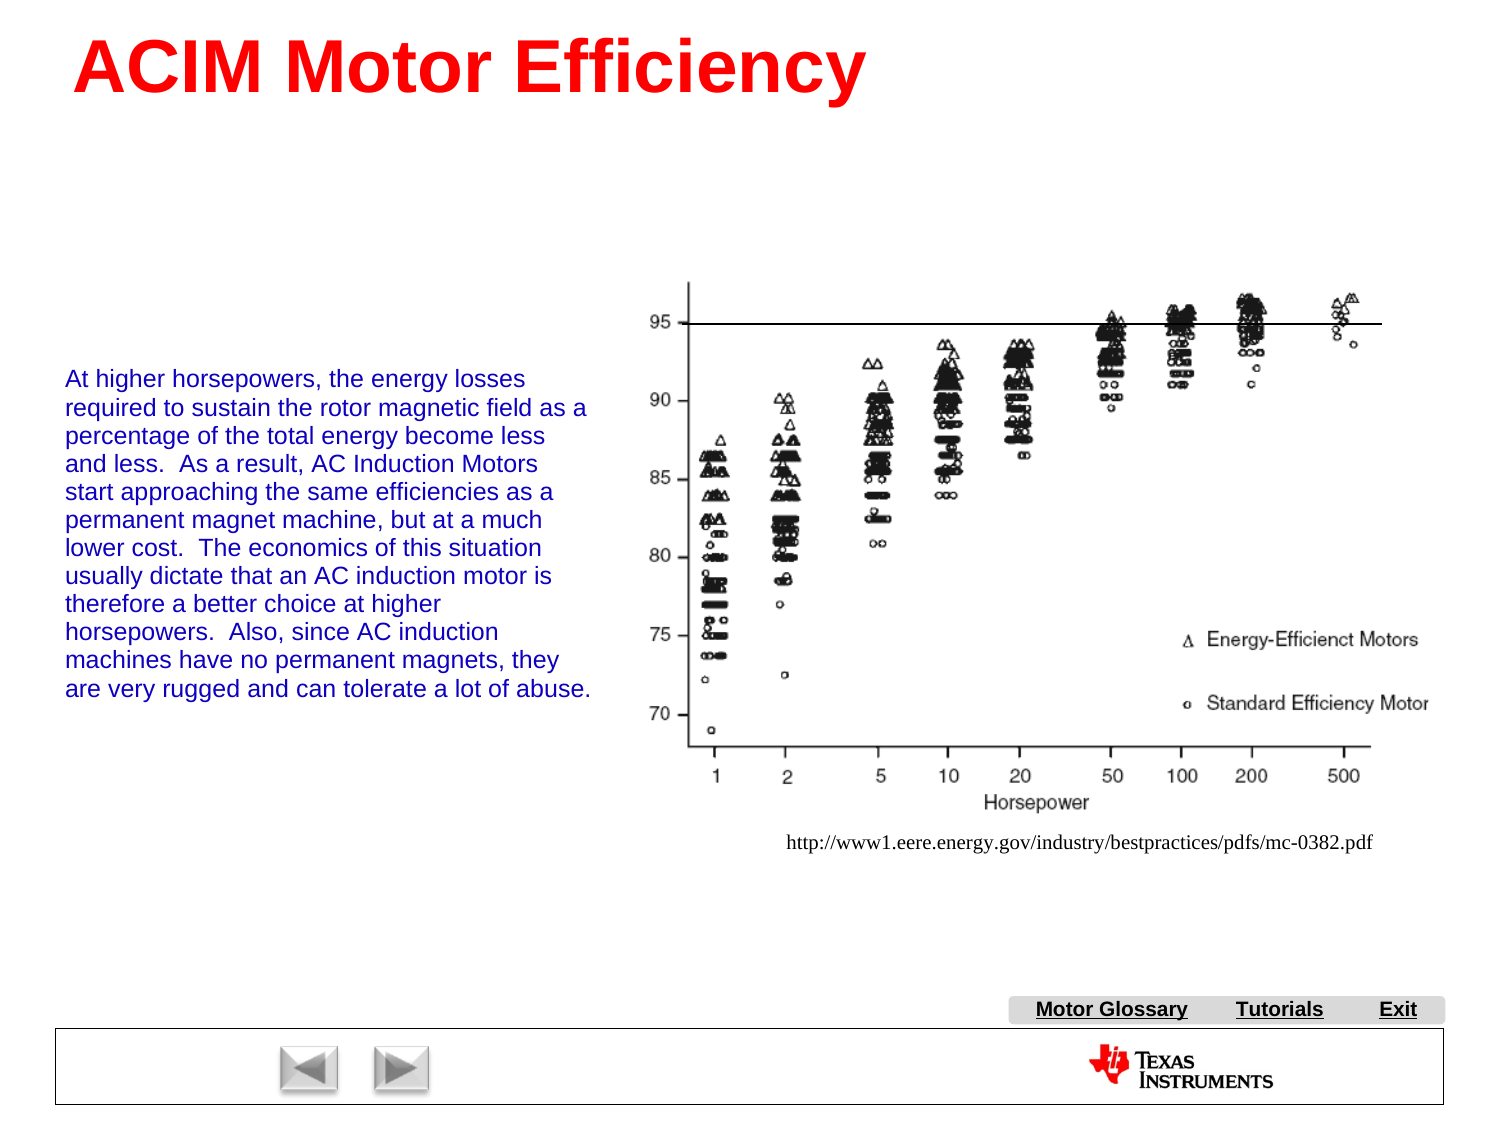

# ACIM Motor Efficiency
At higher horsepowers, the energy losses required to sustain the rotor magnetic field as a percentage of the total energy become less and less. As a result, AC Induction Motors start approaching the same efficiencies as a permanent magnet machine, but at a much lower cost. The economics of this situation usually dictate that an AC induction motor is therefore a better choice at higher horsepowers. Also, since AC induction machines have no permanent magnets, they are very rugged and can tolerate a lot of abuse.
http://www1.eere.energy.gov/industry/bestpractices/pdfs/mc-0382.pdf